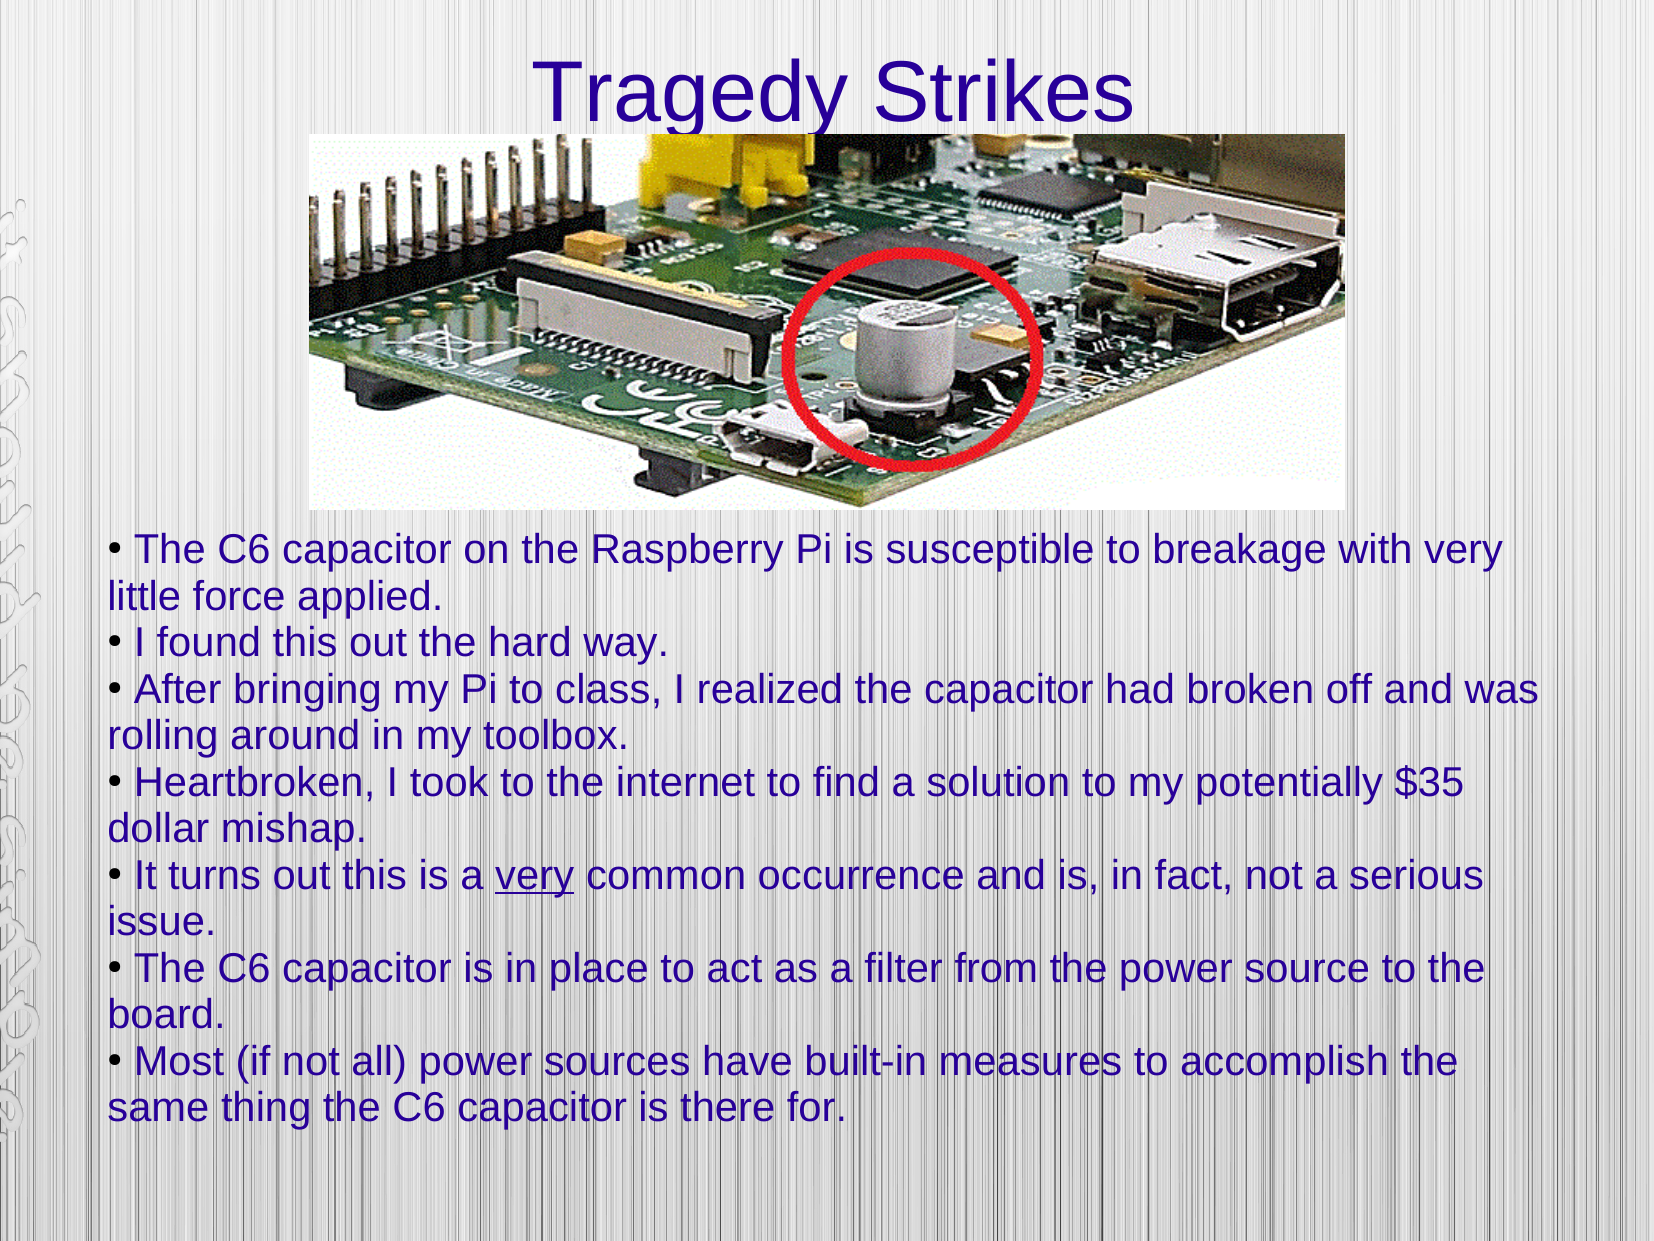

# Tragedy Strikes
 The C6 capacitor on the Raspberry Pi is susceptible to breakage with very little force applied.
 I found this out the hard way.
 After bringing my Pi to class, I realized the capacitor had broken off and was rolling around in my toolbox.
 Heartbroken, I took to the internet to find a solution to my potentially $35 dollar mishap.
 It turns out this is a very common occurrence and is, in fact, not a serious issue.
 The C6 capacitor is in place to act as a filter from the power source to the board.
 Most (if not all) power sources have built-in measures to accomplish the same thing the C6 capacitor is there for.